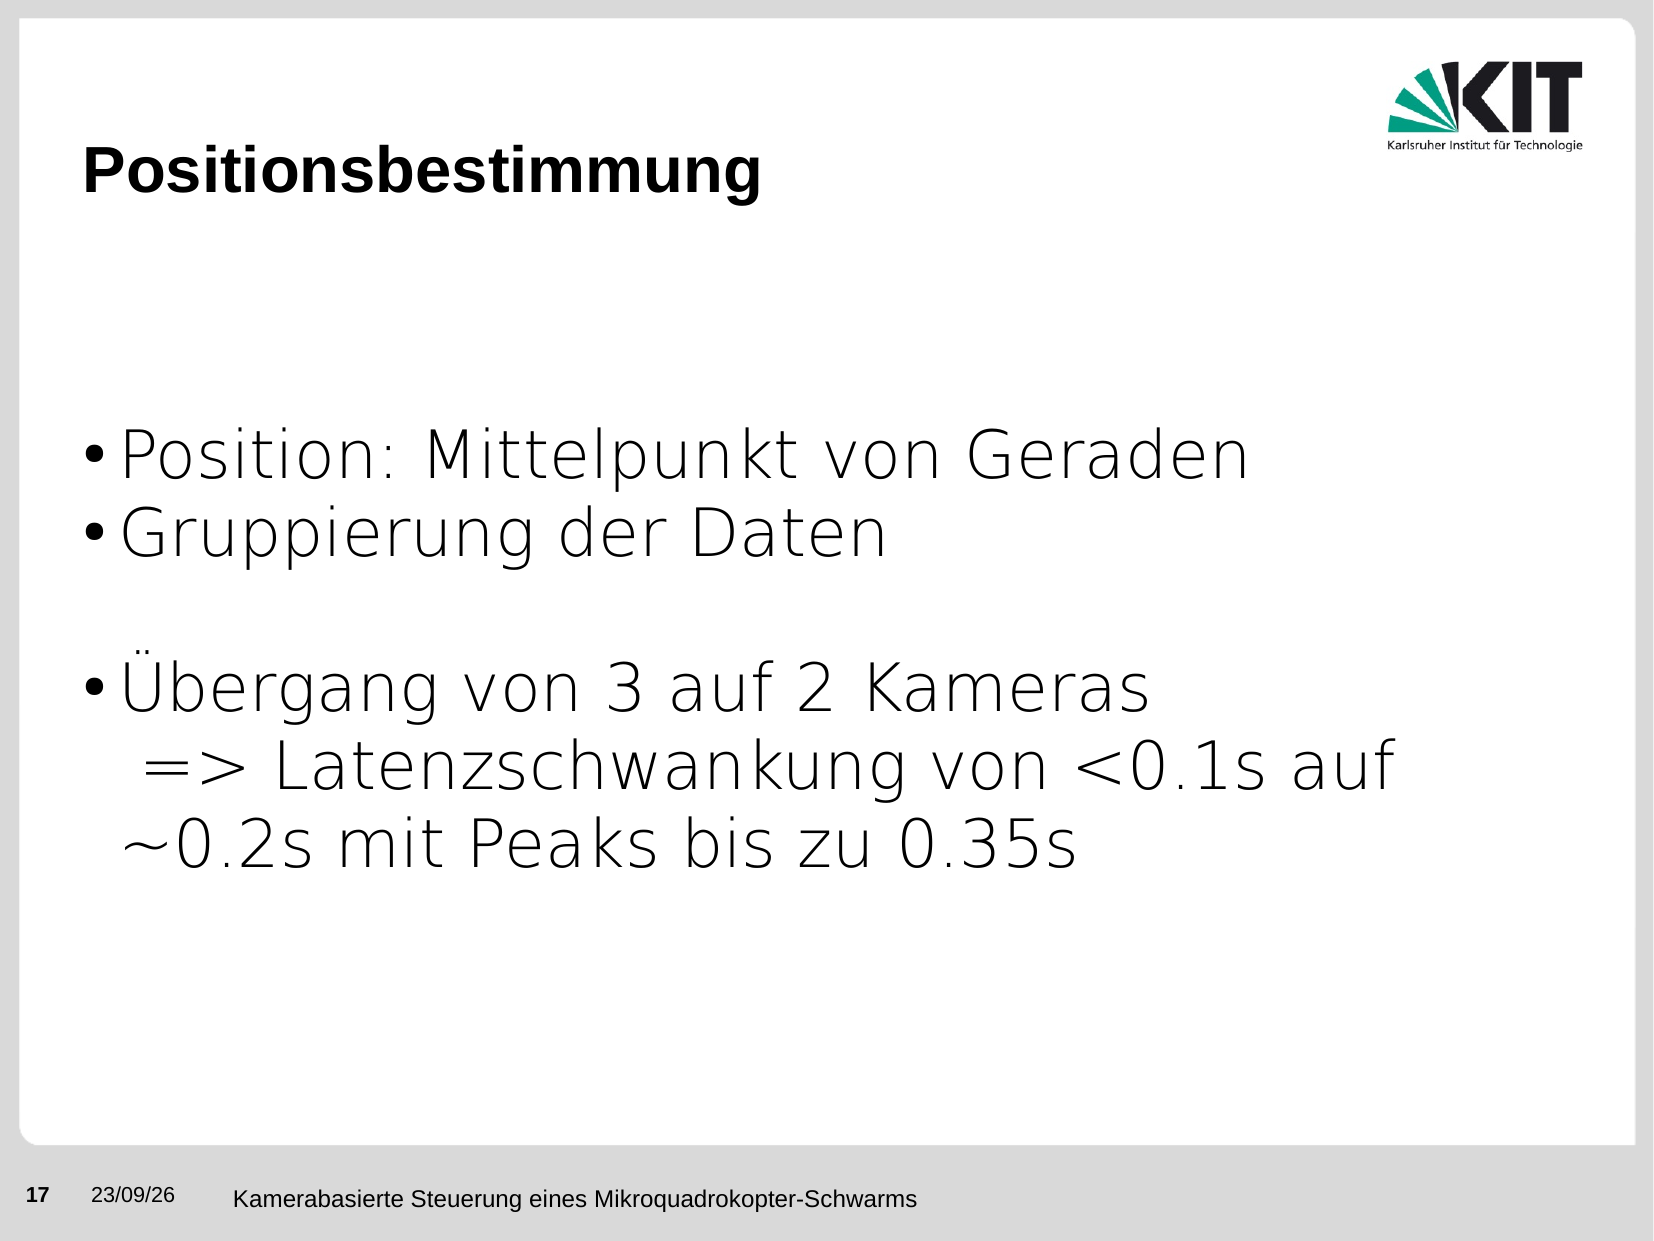

Positionsbestimmung
# Position: Mittelpunkt von Geraden
Gruppierung der Daten
Übergang von 3 auf 2 Kameras
 => Latenzschwankung von <0.1s auf ~0.2s mit Peaks bis zu 0.35s